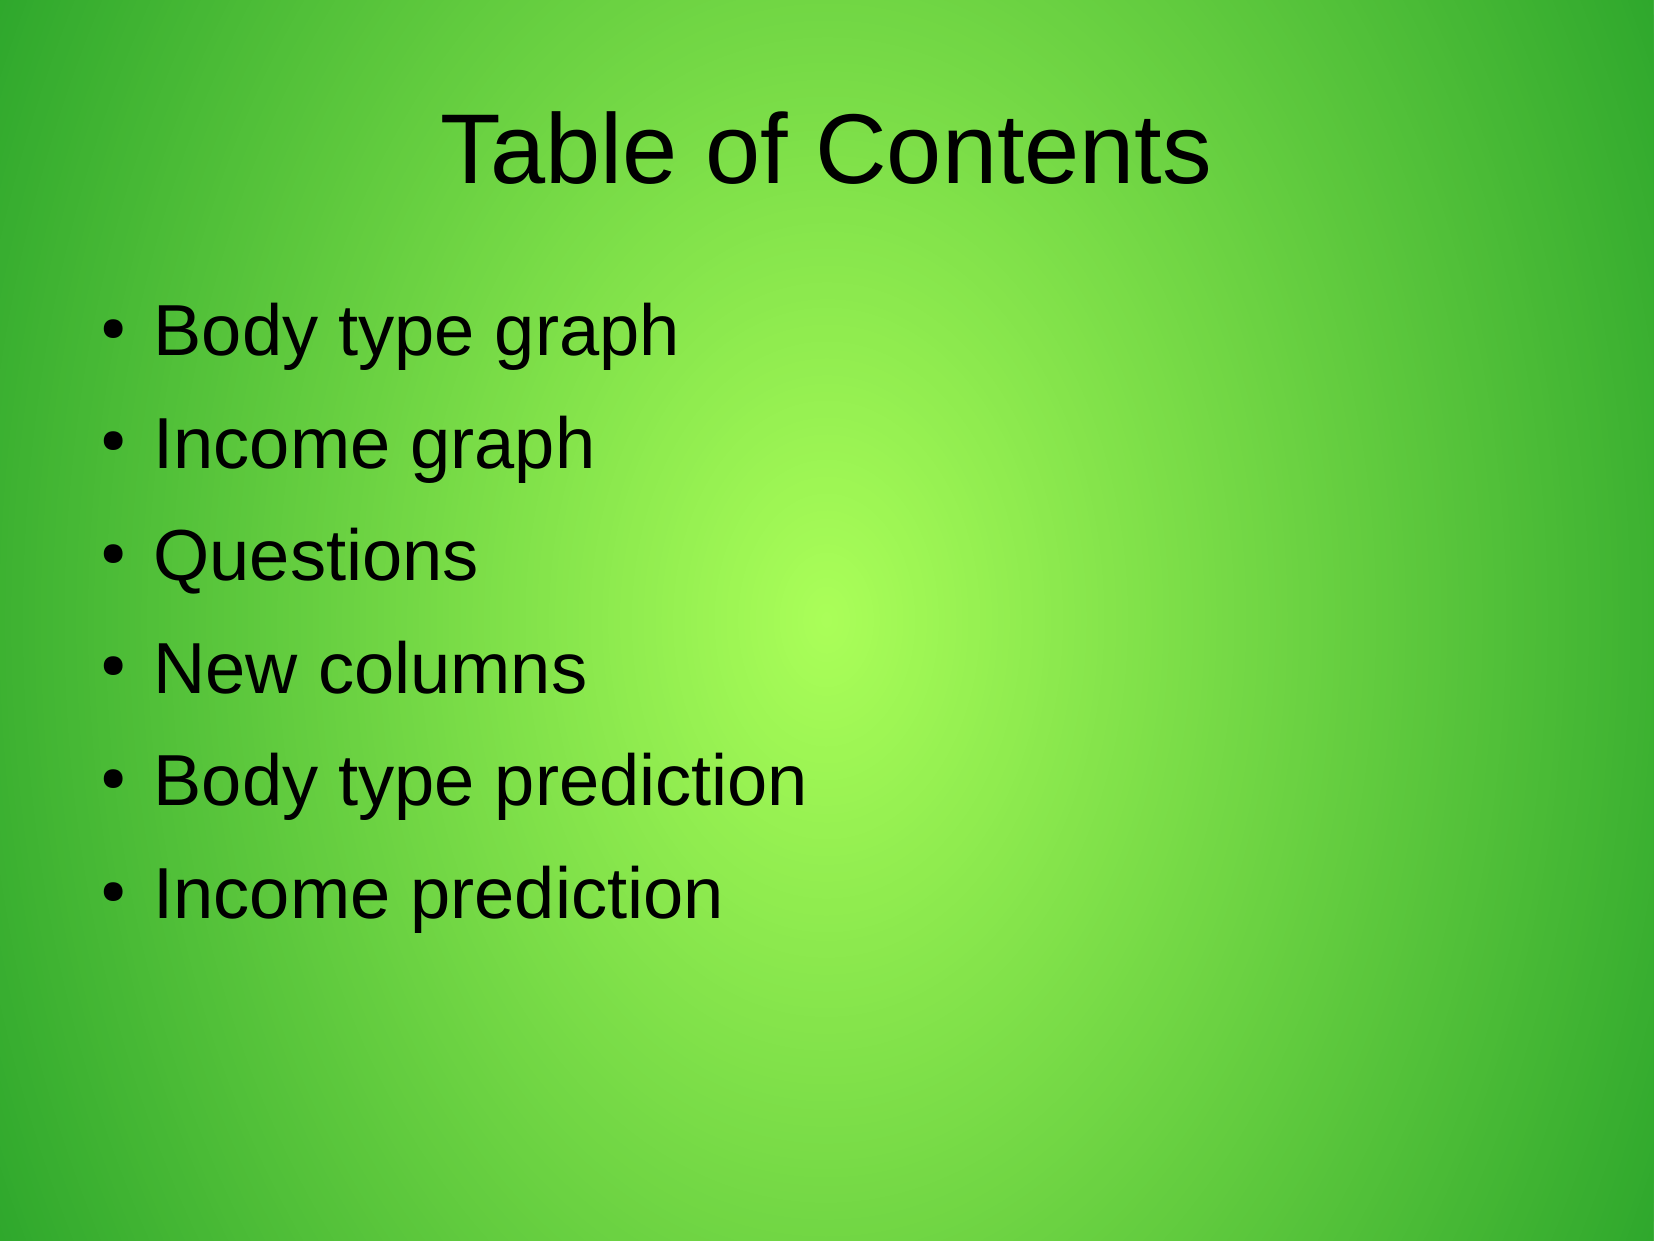

# Table of Contents
Body type graph
Income graph
Questions
New columns
Body type prediction
Income prediction